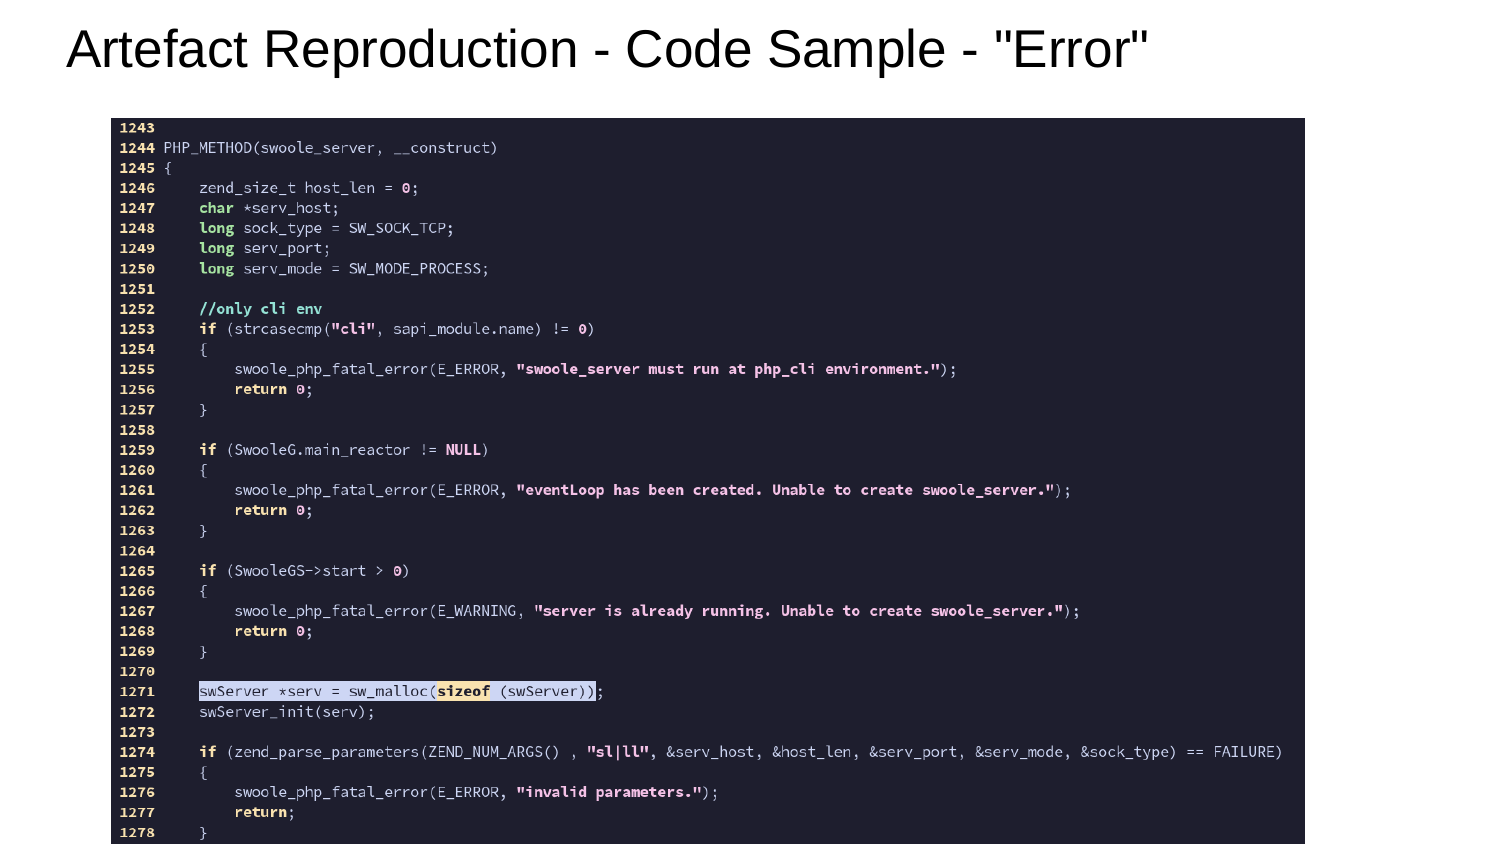

# Artefact Reproduction - Code Sample - "Error"